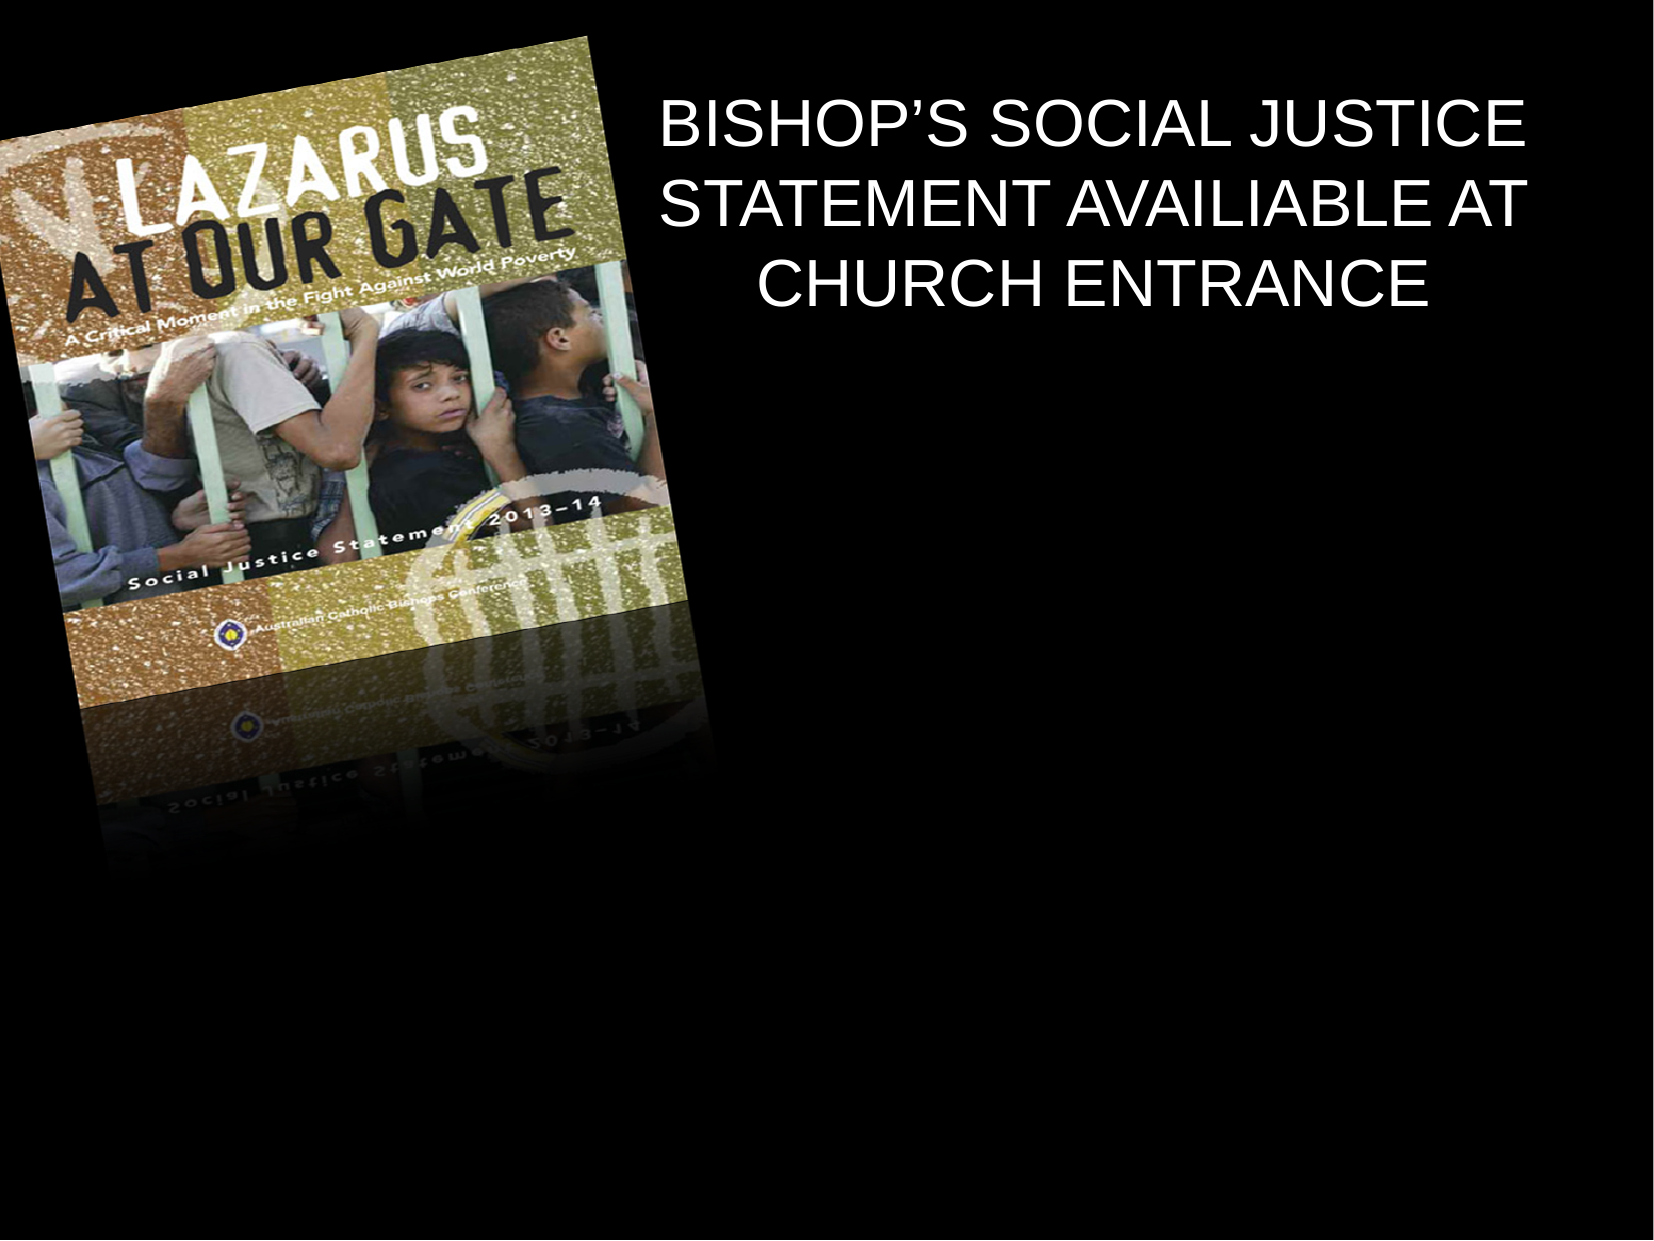

BISHOP’S SOCIAL JUSTICE STATEMENT AVAILIABLE AT CHURCH ENTRANCE